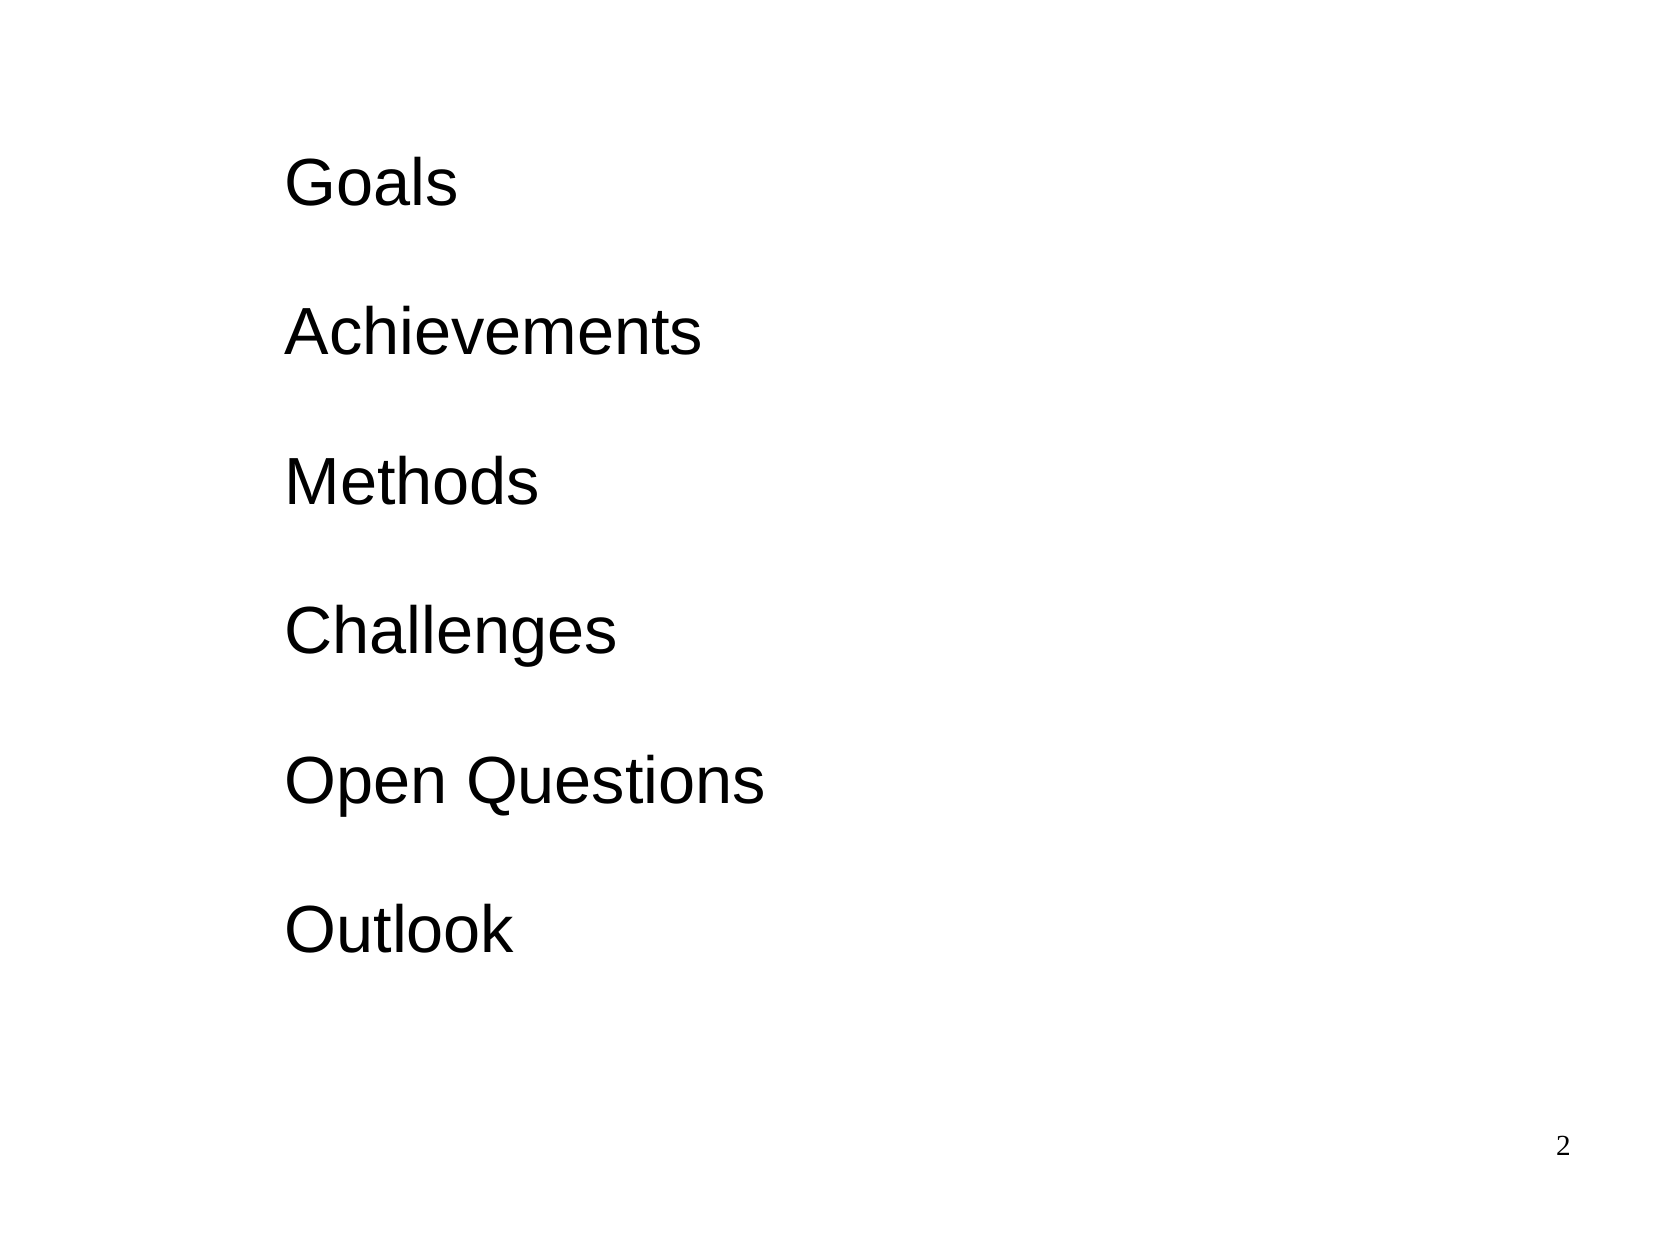

Goals
Achievements
Methods
Challenges
Open Questions
Outlook
2